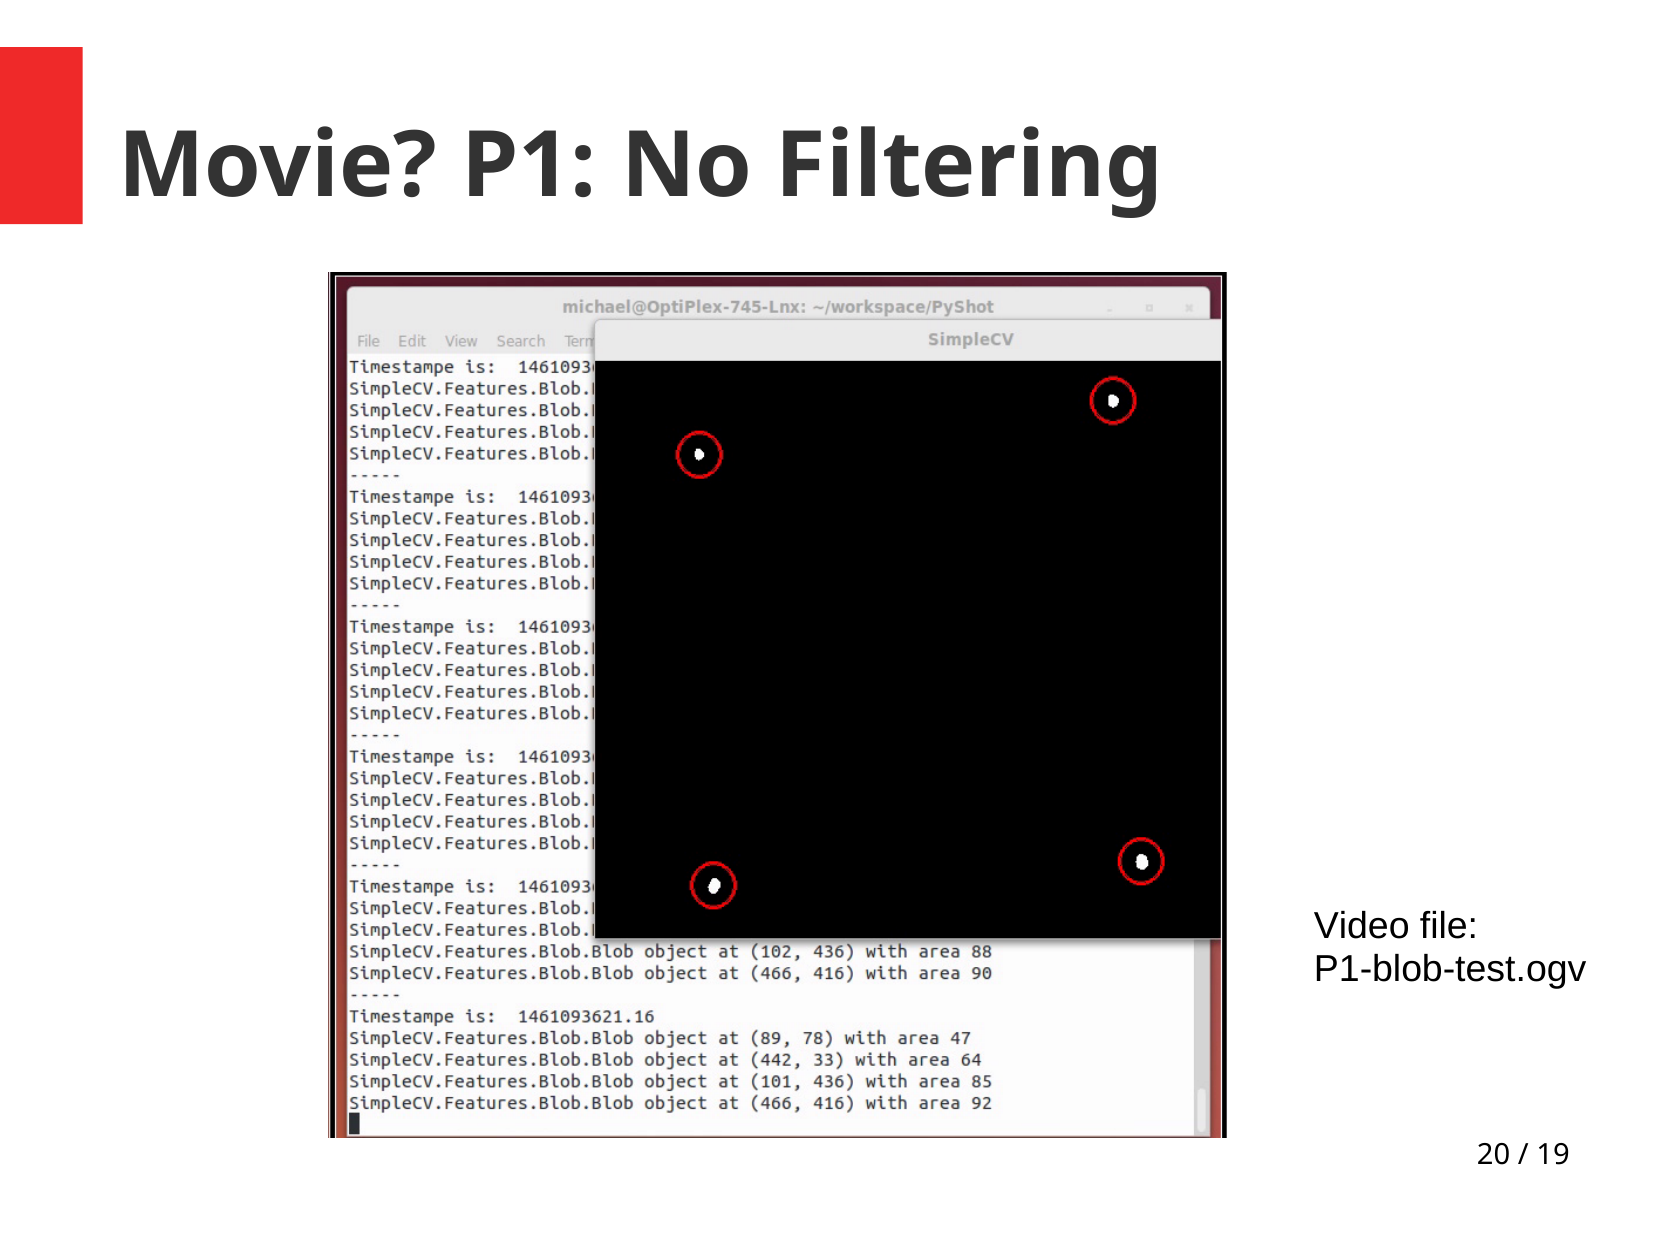

# Movie? P1: No Filtering
Video file:
P1-blob-test.ogv
20